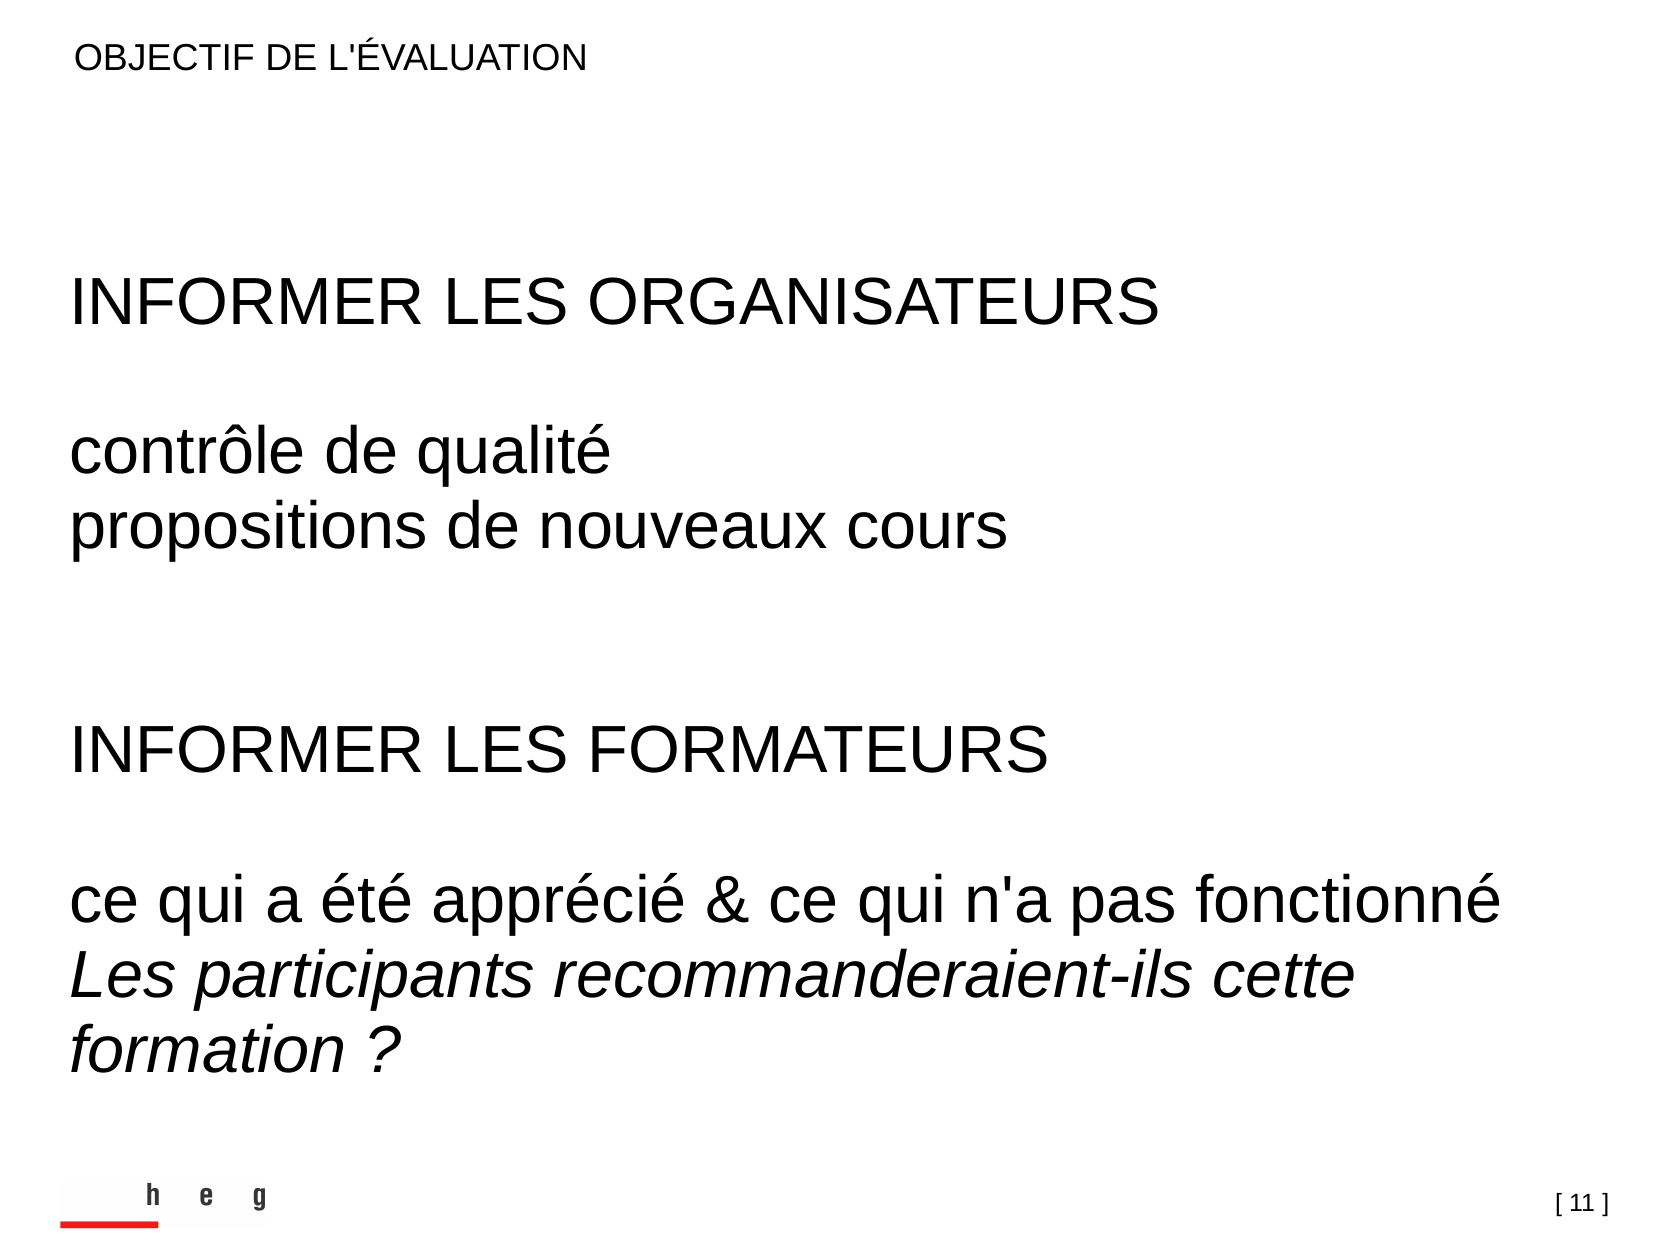

OBJECTIF DE L'ÉVALUATION
INFORMER LES ORGANISATEURS
contrôle de qualité
propositions de nouveaux cours
INFORMER LES FORMATEURS
ce qui a été apprécié & ce qui n'a pas fonctionné
Les participants recommanderaient-ils cette formation ?